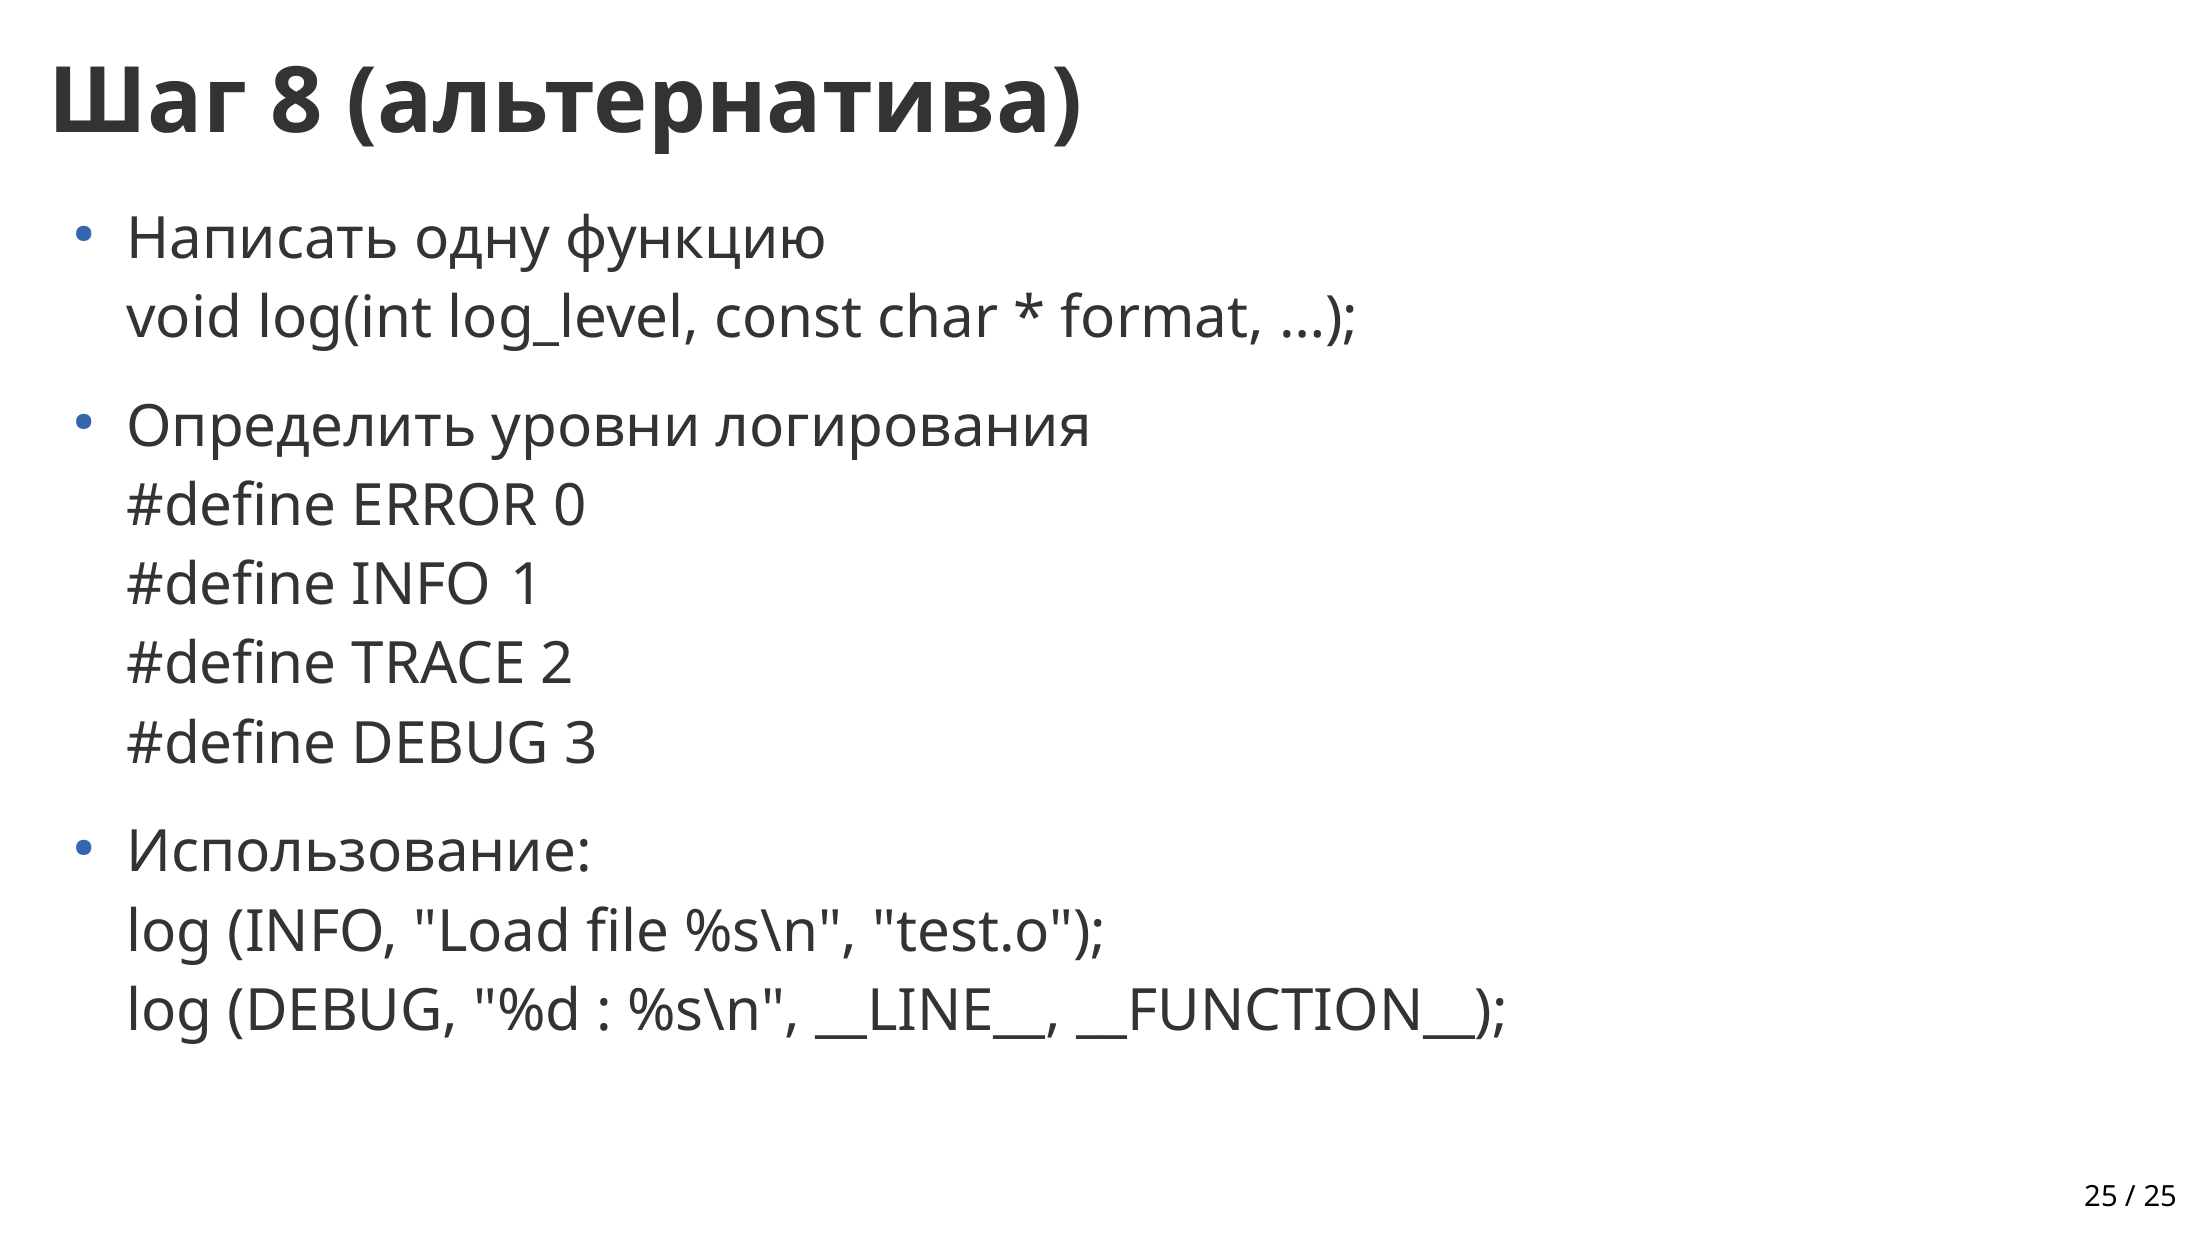

# Шаг 8 (альтернатива)
Написать одну функцию
void log(int log_level, const char * format, …);
Определить уровни логирования
#define ERROR 0
#define INFO	 1
#define TRACE 2
#define DEBUG 3
Использование:
log (INFO, "Load file %s\n", "test.o");
log (DEBUG, "%d : %s\n", __LINE__, __FUNCTION__);
25